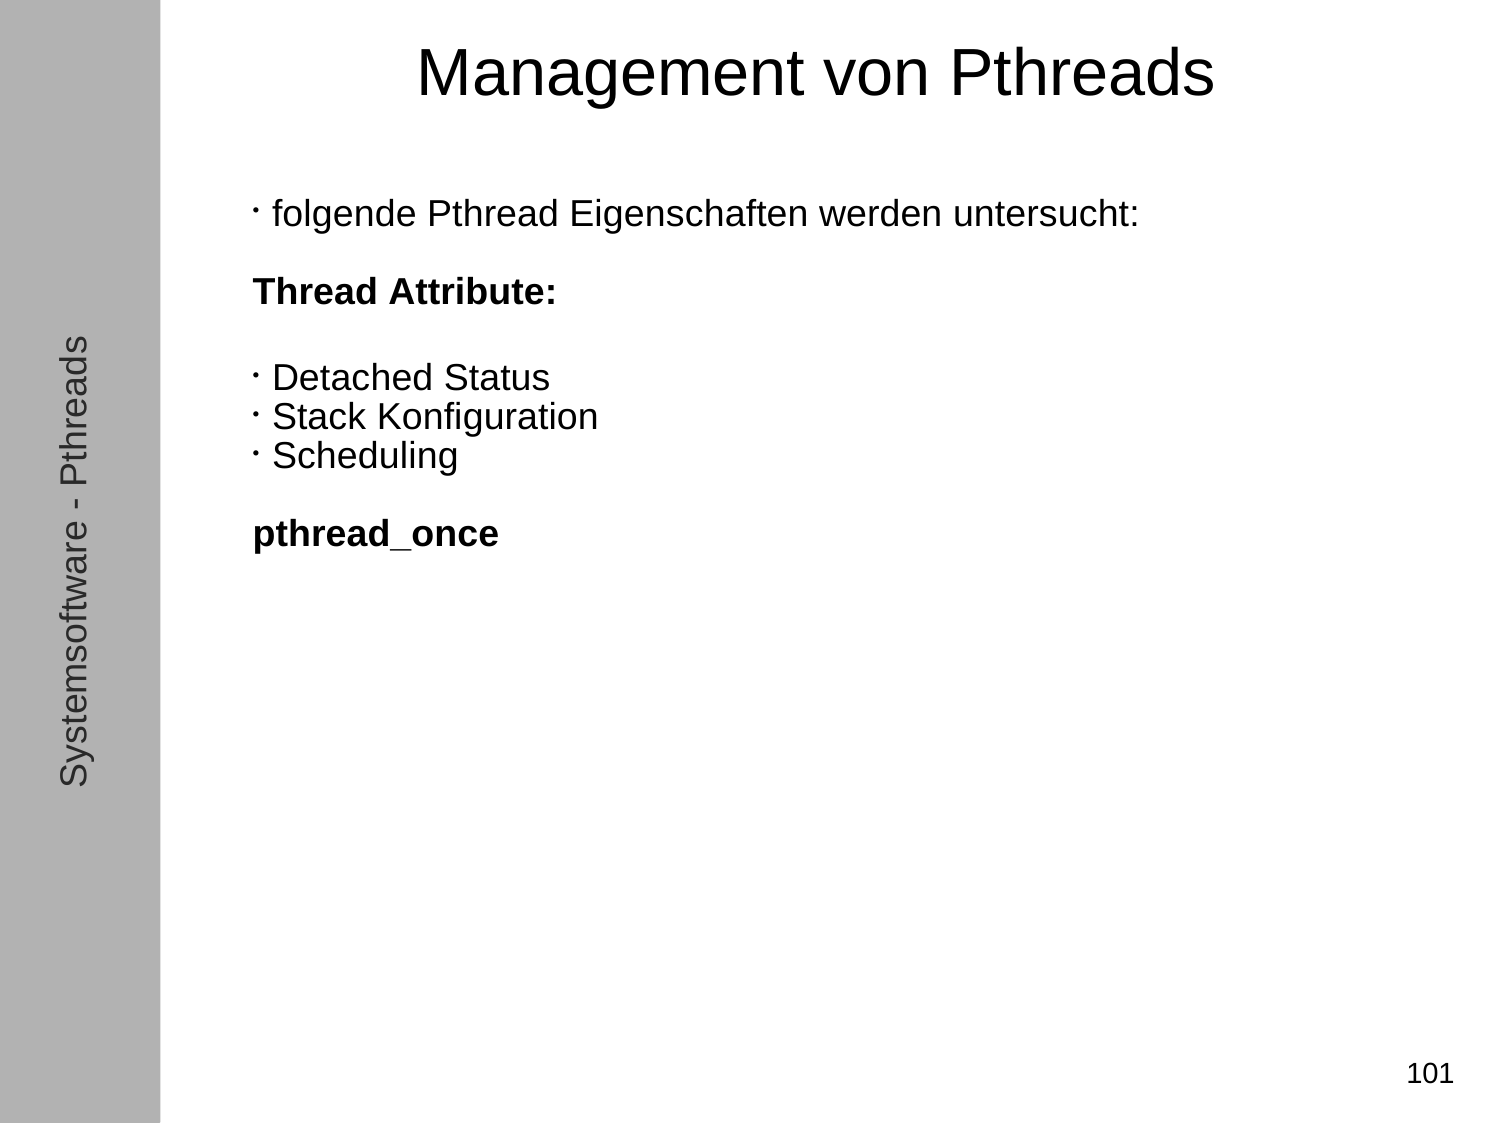

Management von Pthreads
folgende Pthread Eigenschaften werden untersucht:
Thread Attribute:
Detached Status
Stack Konfiguration
Scheduling
pthread_once
Systemsoftware - Pthreads